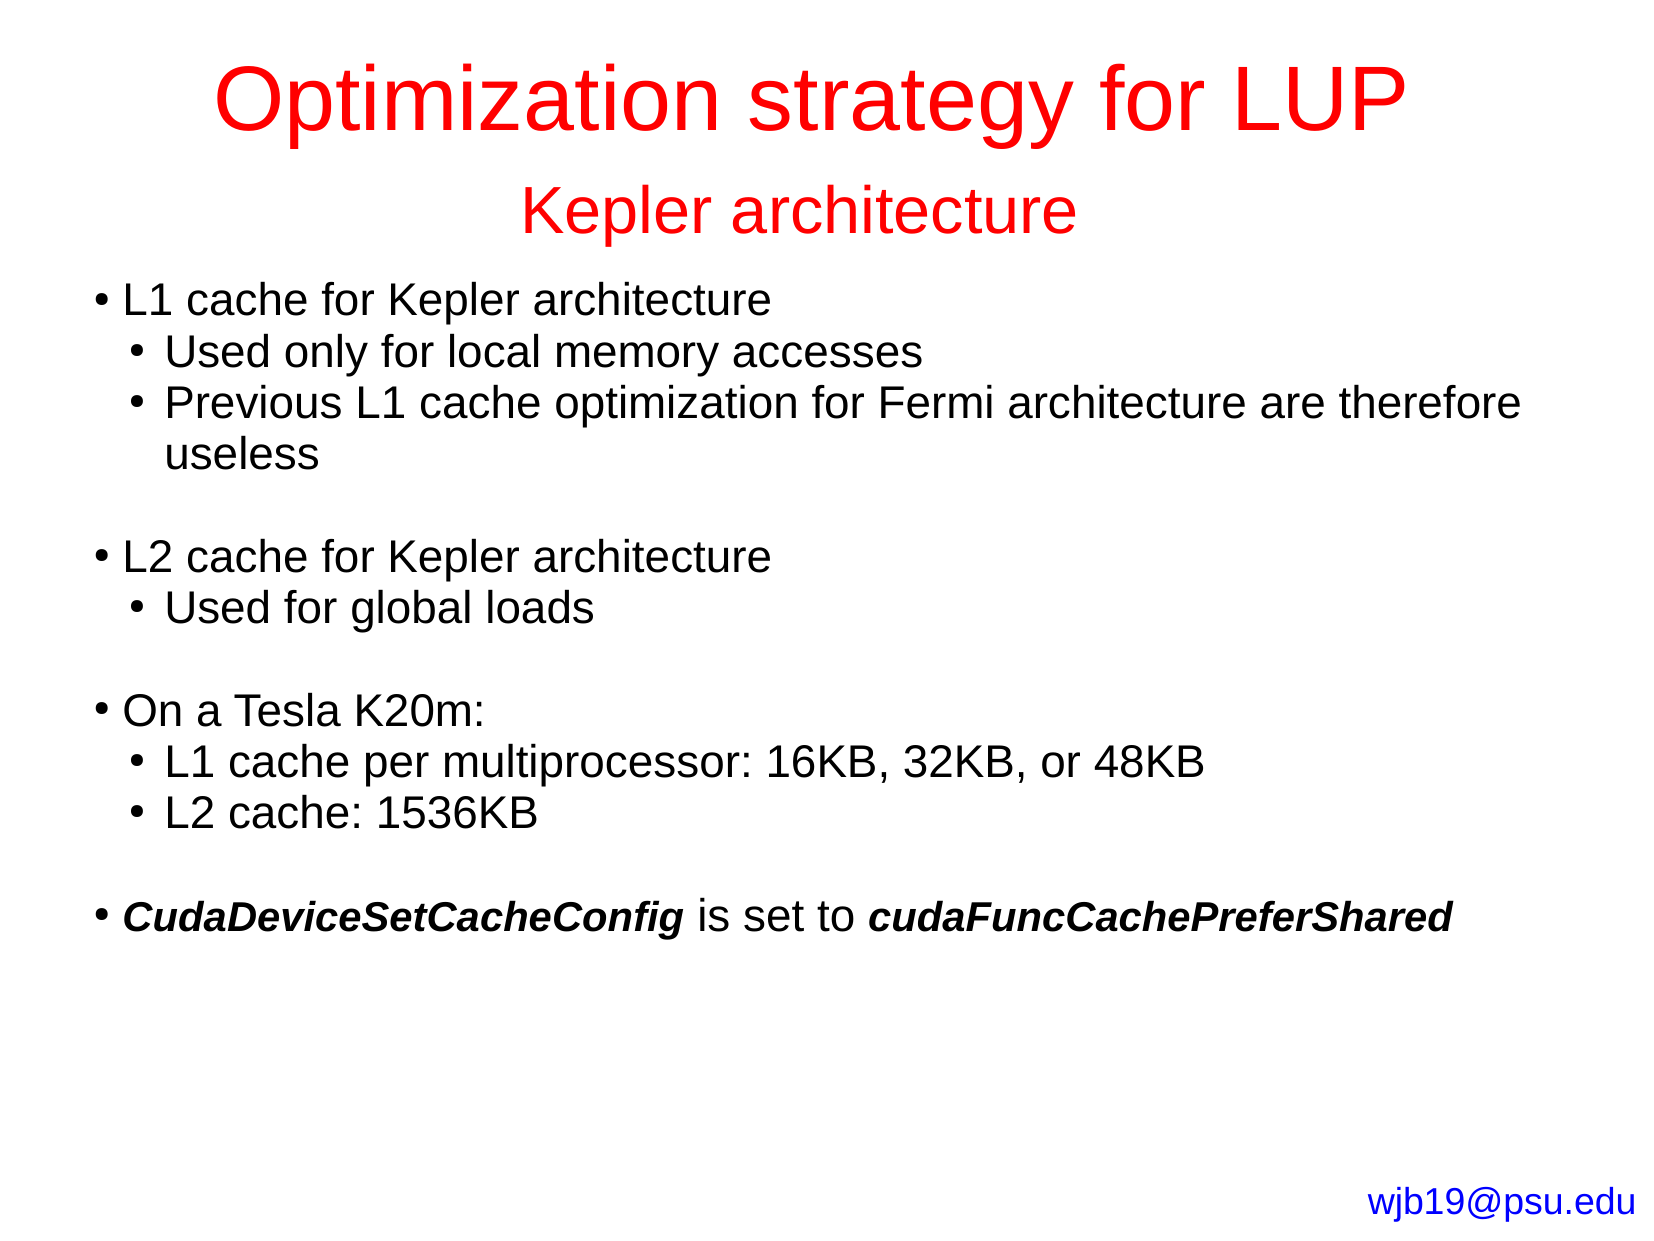

# Optimization strategy for LUP Kepler architecture
 L1 cache for Kepler architecture
Used only for local memory accesses
Previous L1 cache optimization for Fermi architecture are therefore useless
 L2 cache for Kepler architecture
Used for global loads
 On a Tesla K20m:
L1 cache per multiprocessor: 16KB, 32KB, or 48KB
L2 cache: 1536KB
 CudaDeviceSetCacheConfig is set to cudaFuncCachePreferShared
wjb19@psu.edu